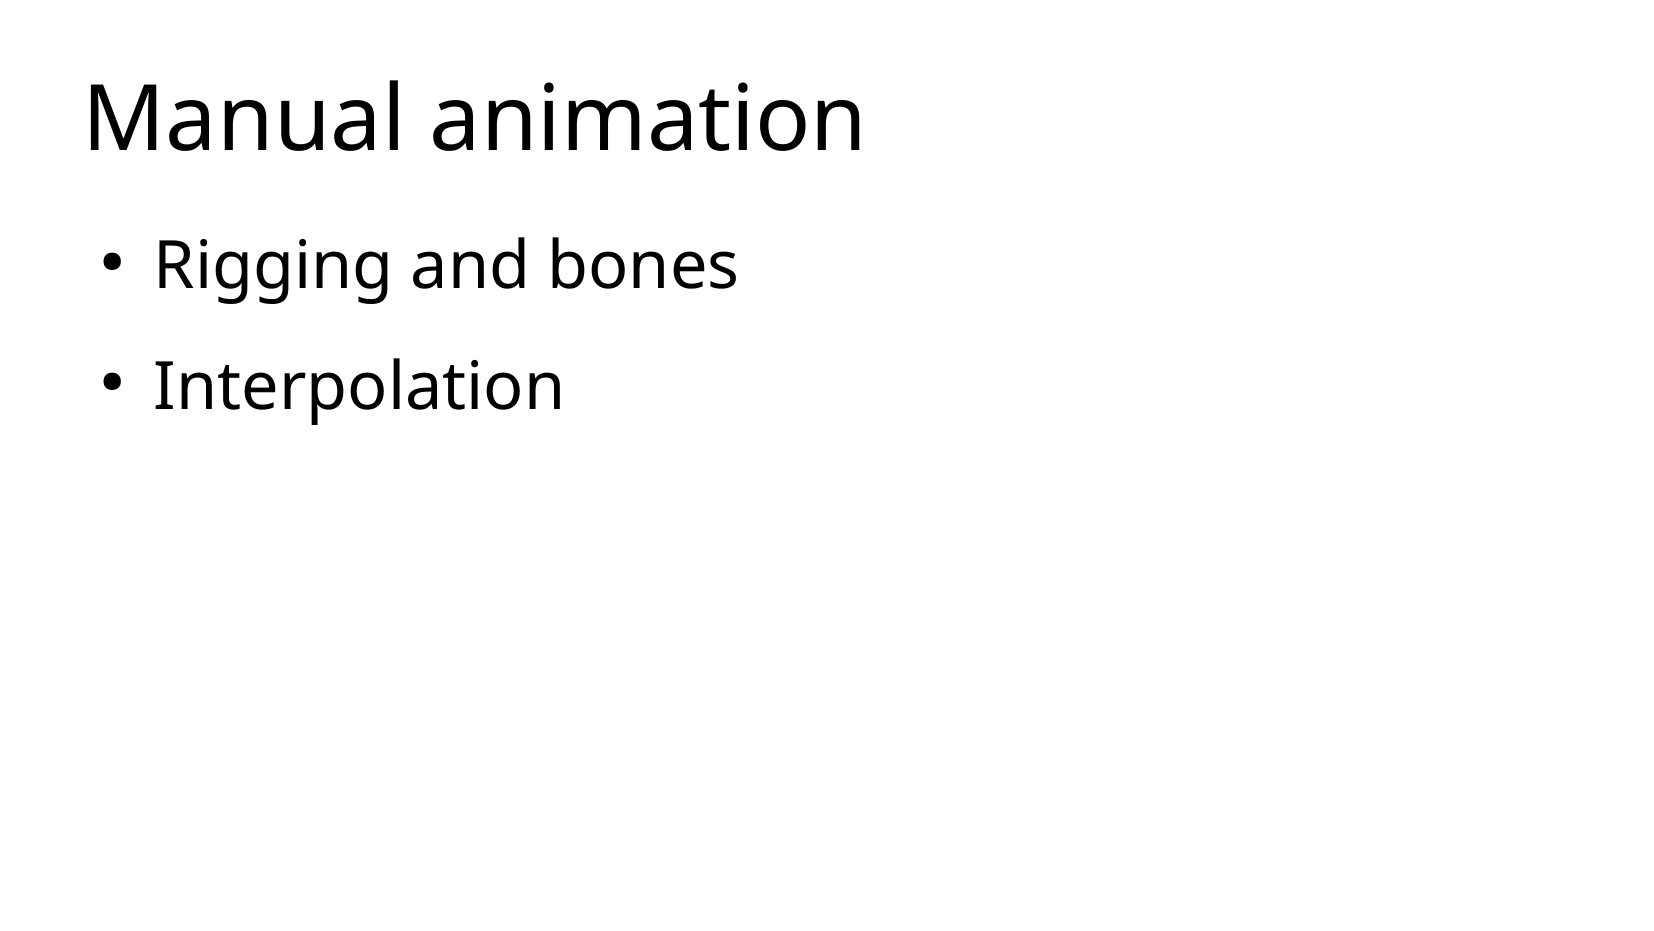

# Manual animation
Rigging and bones
Interpolation